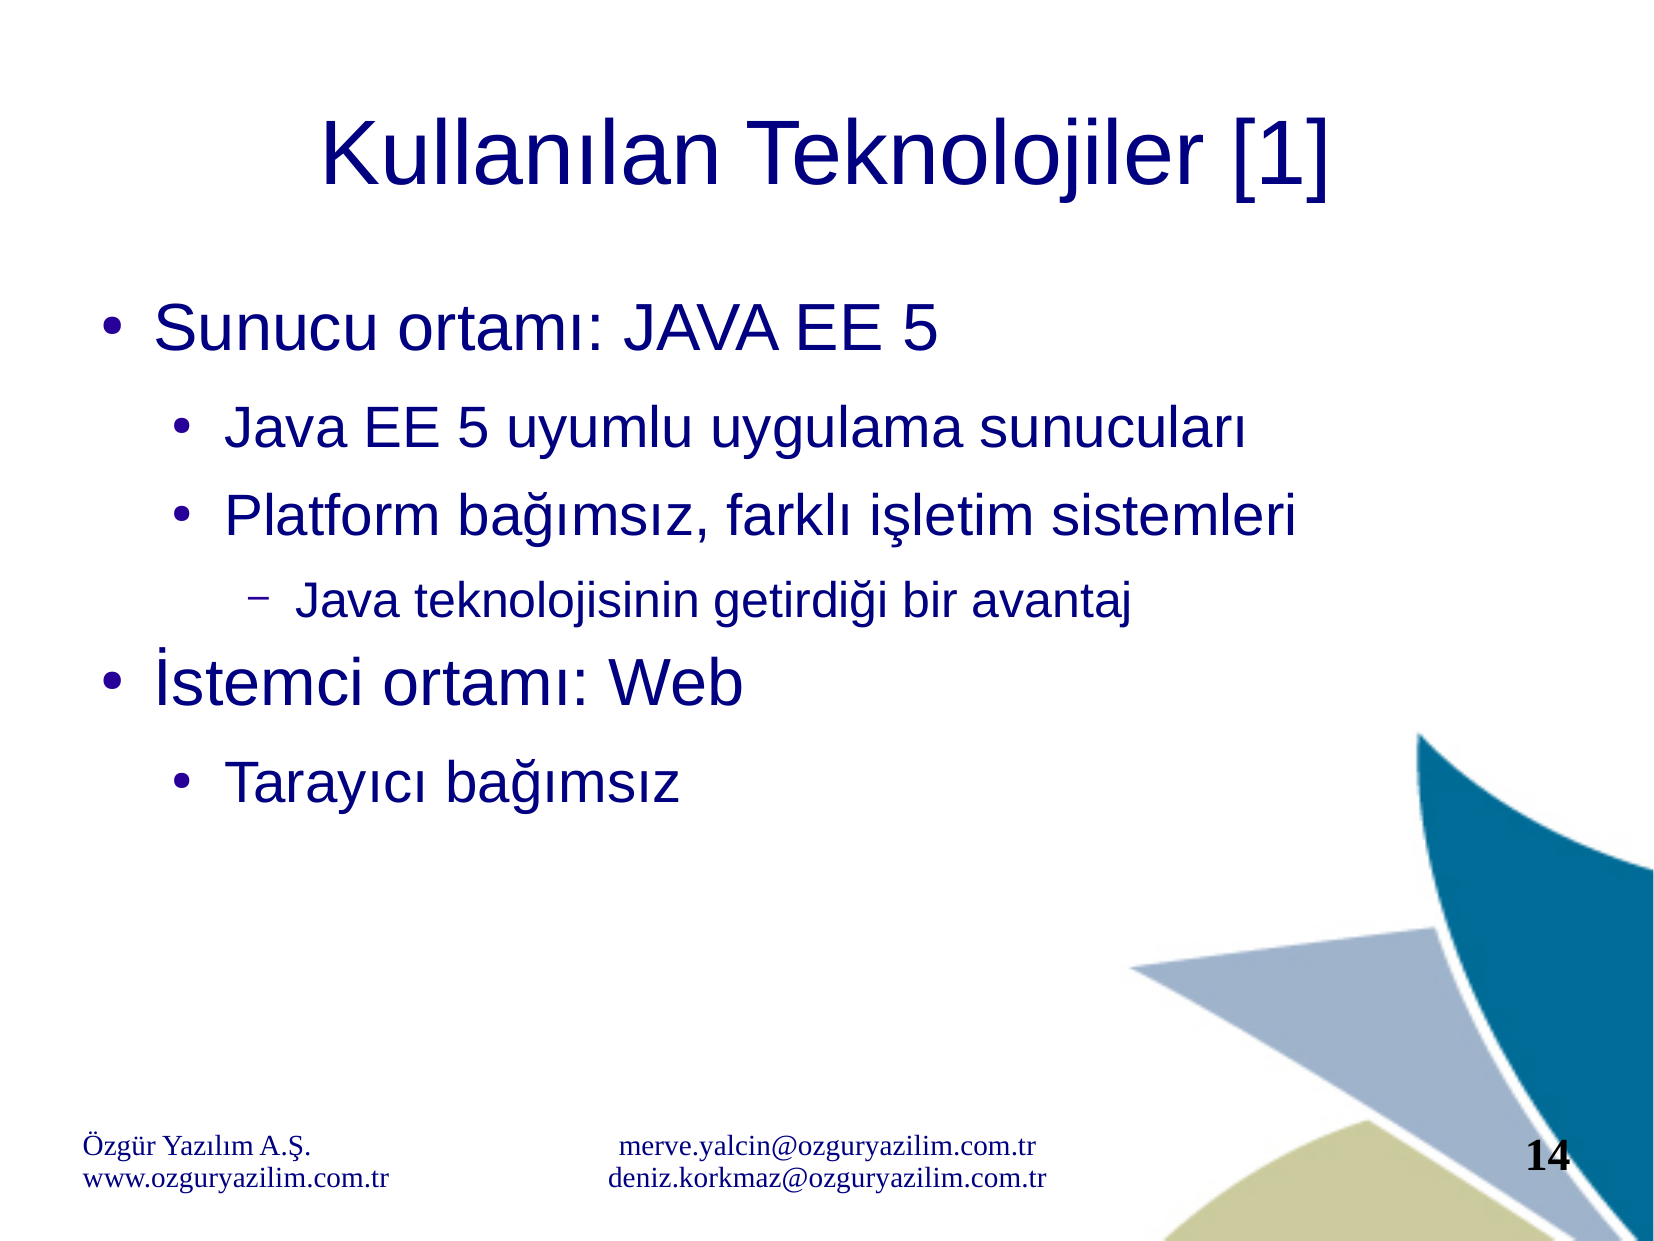

# Kullanılan Teknolojiler [1]
Sunucu ortamı: JAVA EE 5
Java EE 5 uyumlu uygulama sunucuları
Platform bağımsız, farklı işletim sistemleri
Java teknolojisinin getirdiği bir avantaj
İstemci ortamı: Web
Tarayıcı bağımsız
14